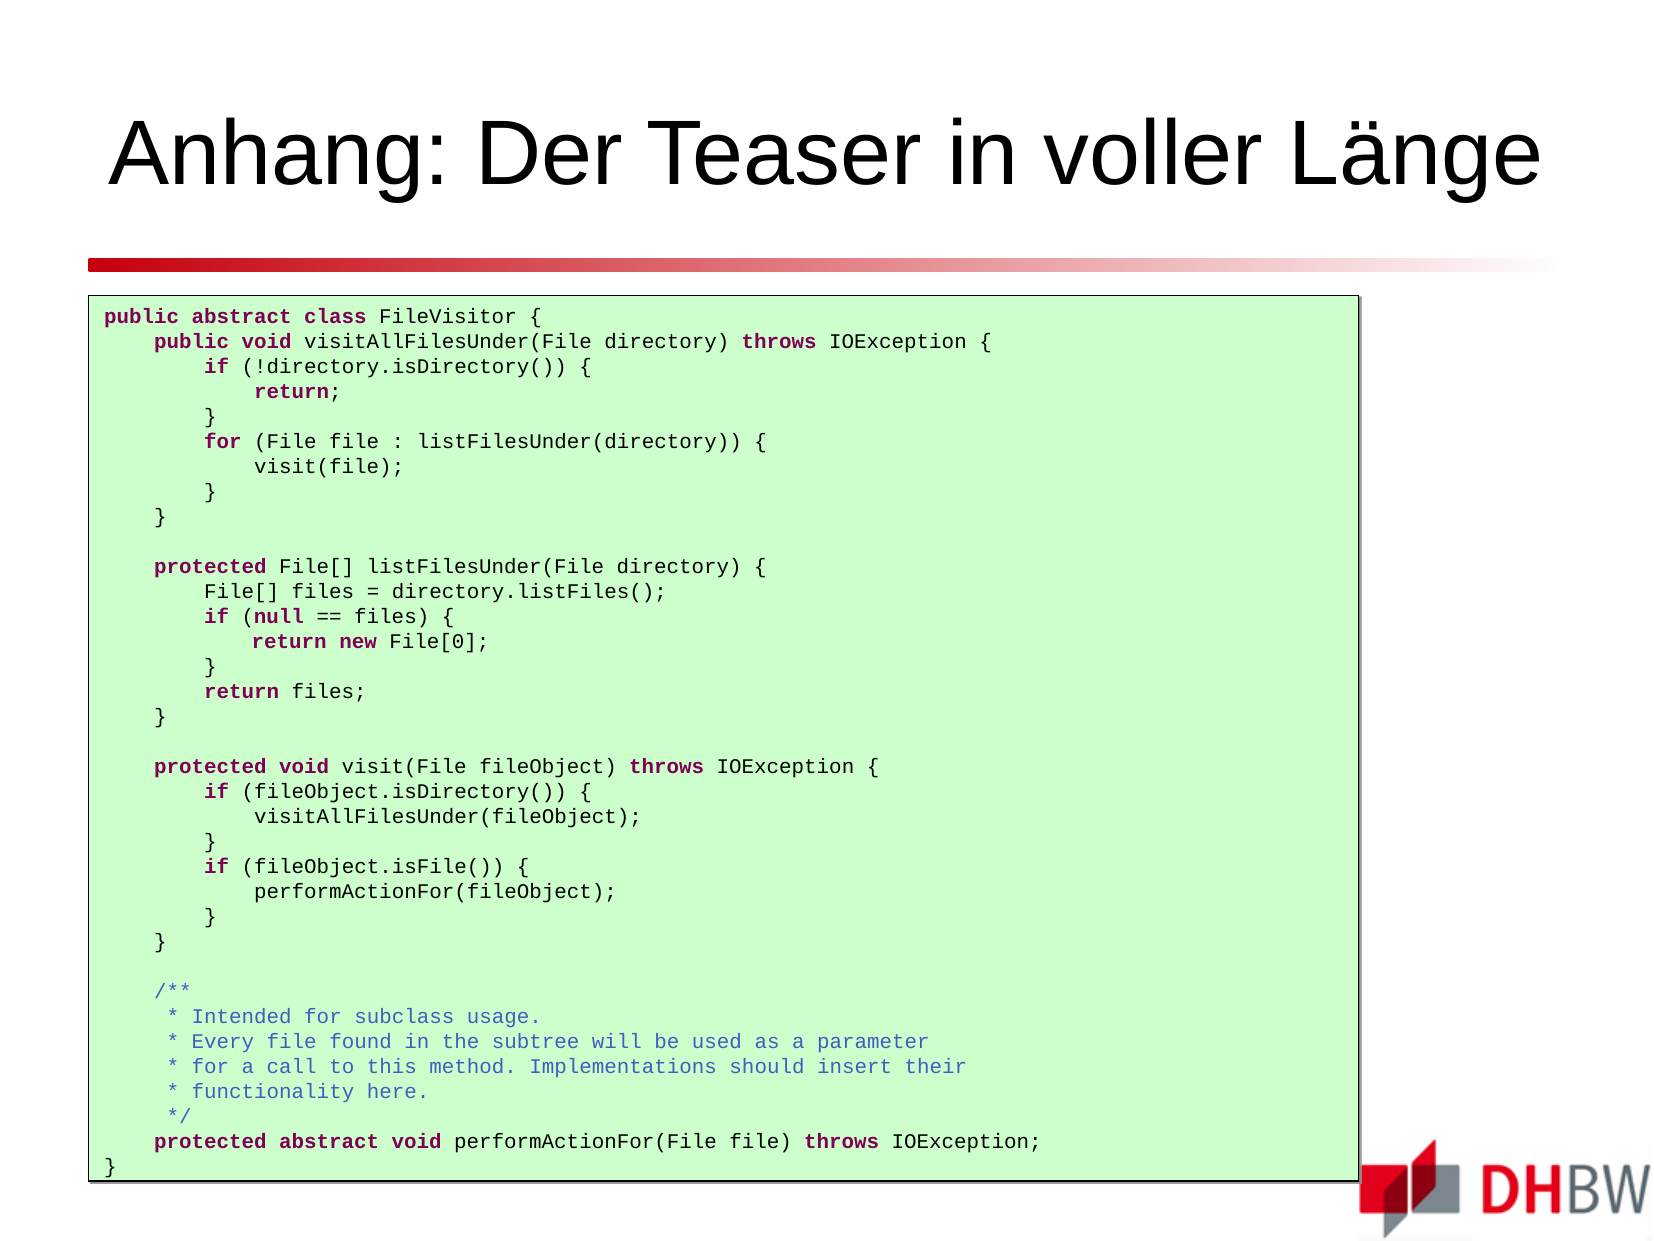

# Anhang: Der Teaser in voller Länge
public abstract class FileVisitor {
 public void visitAllFilesUnder(File directory) throws IOException {
 if (!directory.isDirectory()) {
 return;
 }
 for (File file : listFilesUnder(directory)) {
 visit(file);
 }
 }
 protected File[] listFilesUnder(File directory) {
 File[] files = directory.listFiles();
 if (null == files) {
 	return new File[0];
 }
 return files;
 }
 protected void visit(File fileObject) throws IOException {
 if (fileObject.isDirectory()) {
 visitAllFilesUnder(fileObject);
 }
 if (fileObject.isFile()) {
 performActionFor(fileObject);
 }
 }
 /**
 * Intended for subclass usage.
 * Every file found in the subtree will be used as a parameter
 * for a call to this method. Implementations should insert their
 * functionality here.
 */
 protected abstract void performActionFor(File file) throws IOException;
}